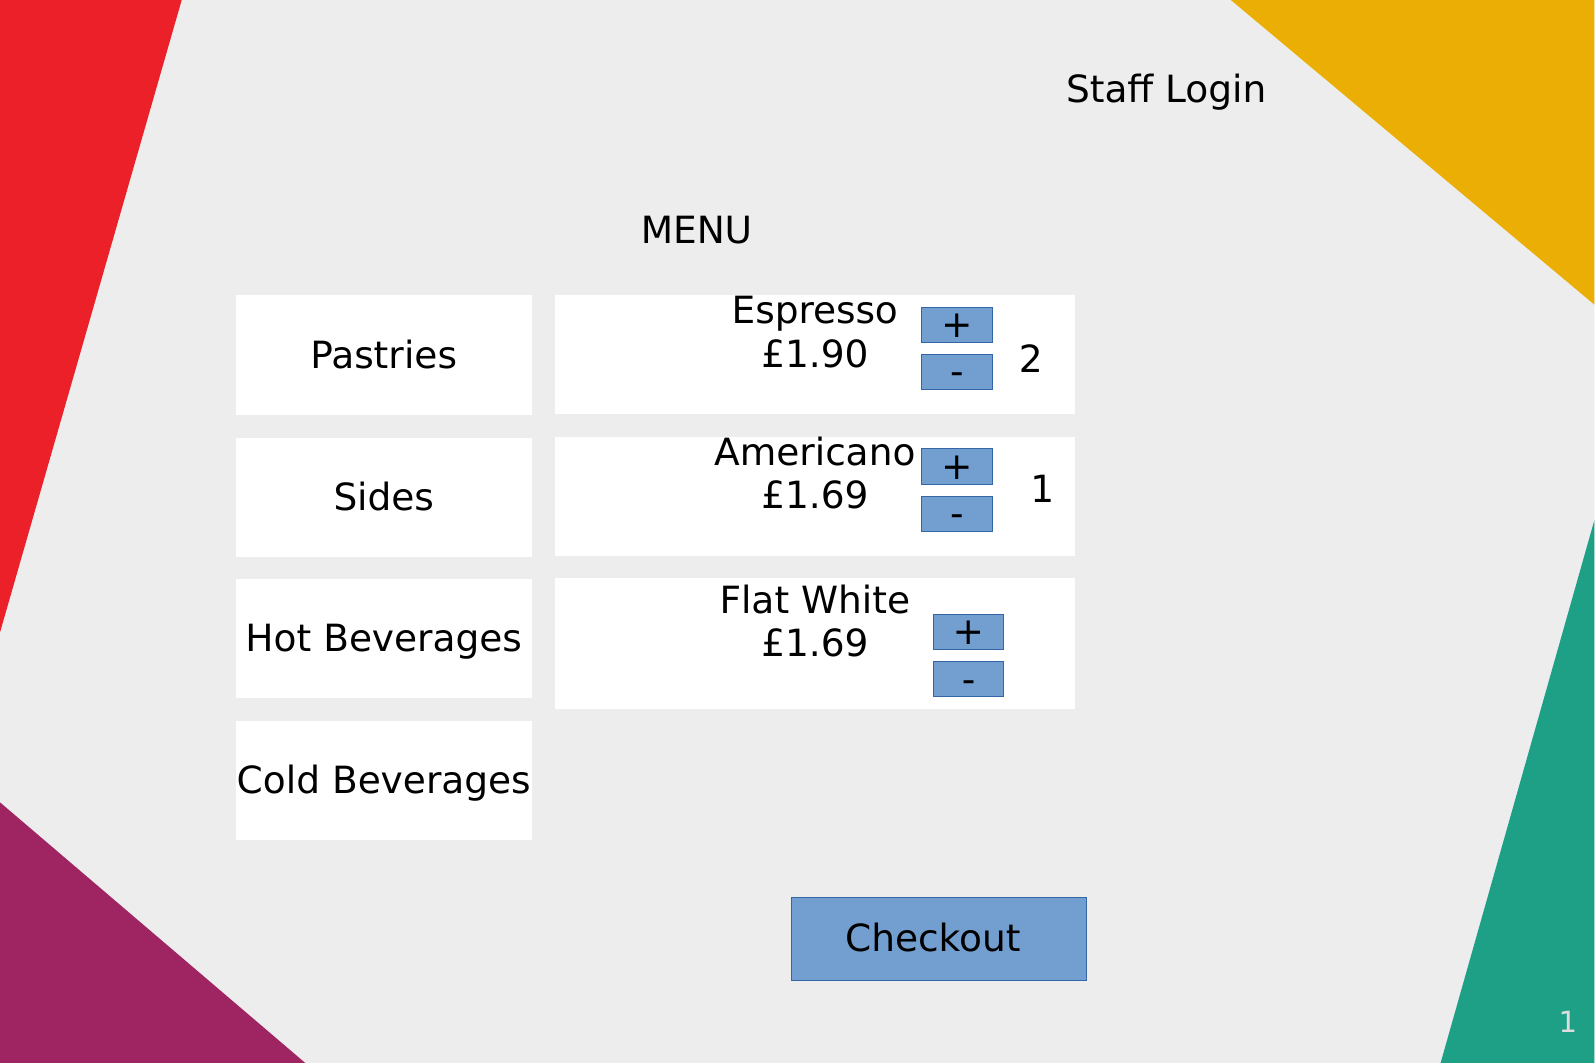

Staff Login
MENU
Espresso
£1.90
Pastries
+
2
-
Americano
£1.69
Sides
+
1
-
Flat White
£1.69
Hot Beverages
+
-
Cold Beverages
Checkout
1